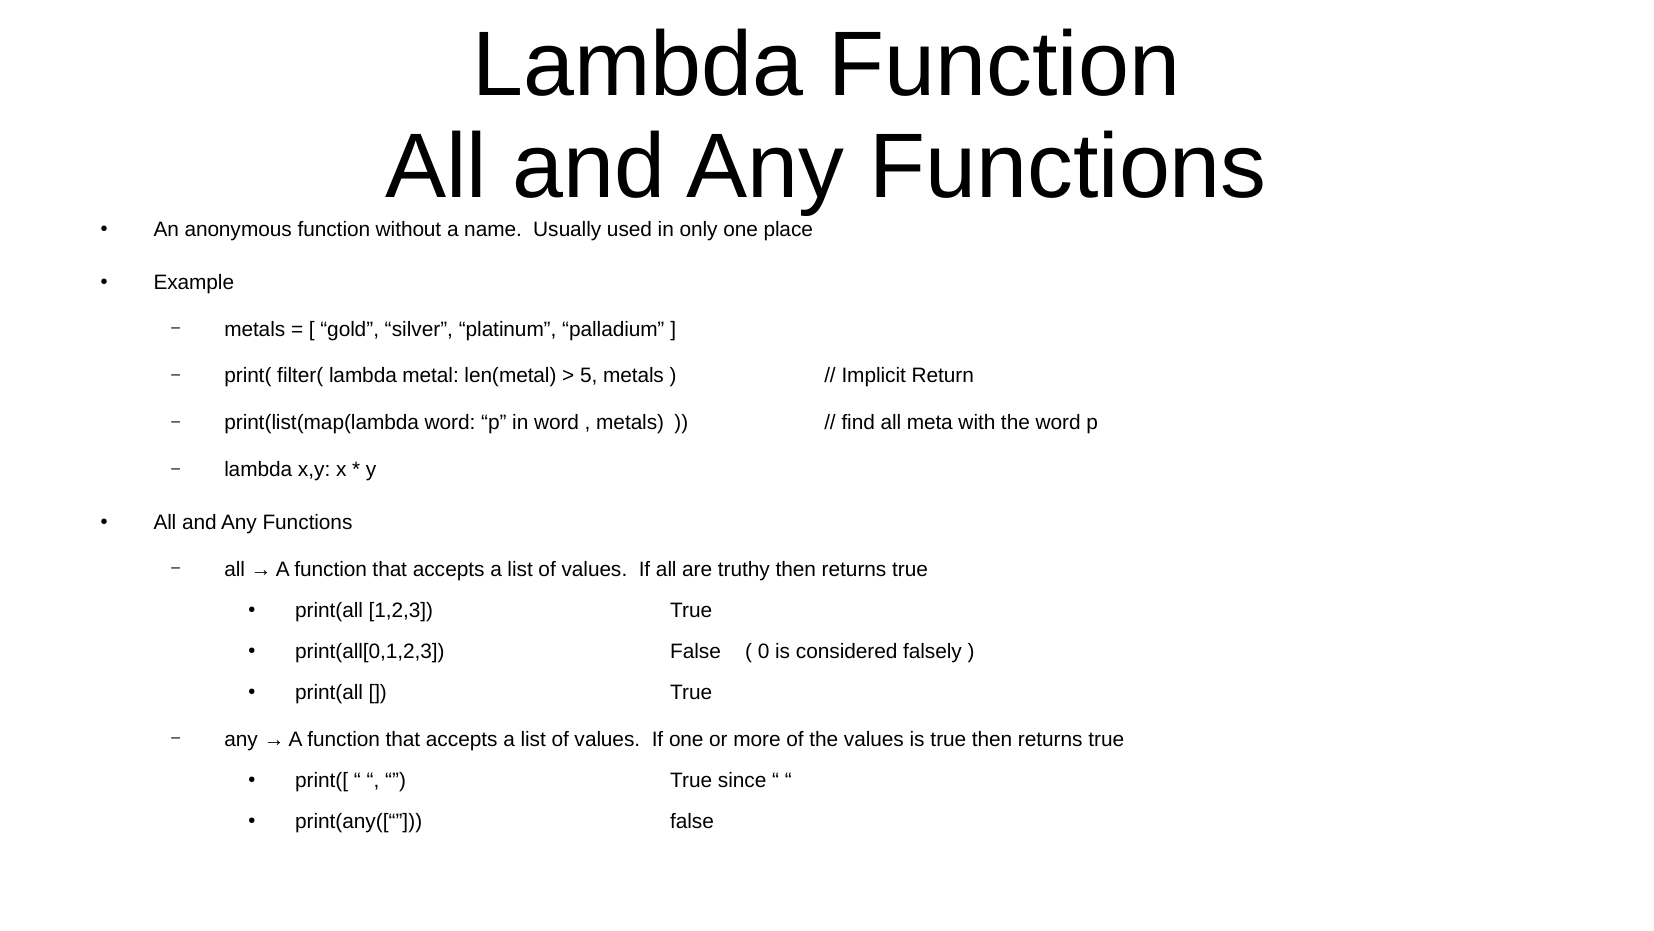

# Lambda Function All and Any Functions
An anonymous function without a name. Usually used in only one place
Example
metals = [ “gold”, “silver”, “platinum”, “palladium” ]
print( filter( lambda metal: len(metal) > 5, metals )		// Implicit Return
print(list(map(lambda word: “p” in word , metals)	))		// find all meta with the word p
lambda x,y: x * y
All and Any Functions
all → A function that accepts a list of values. If all are truthy then returns true
print(all [1,2,3])				True
print(all[0,1,2,3])				False	( 0 is considered falsely )
print(all [])				True
any → A function that accepts a list of values. If one or more of the values is true then returns true
print([ “ “, “”)				True since “ “
print(any([“”]))				false